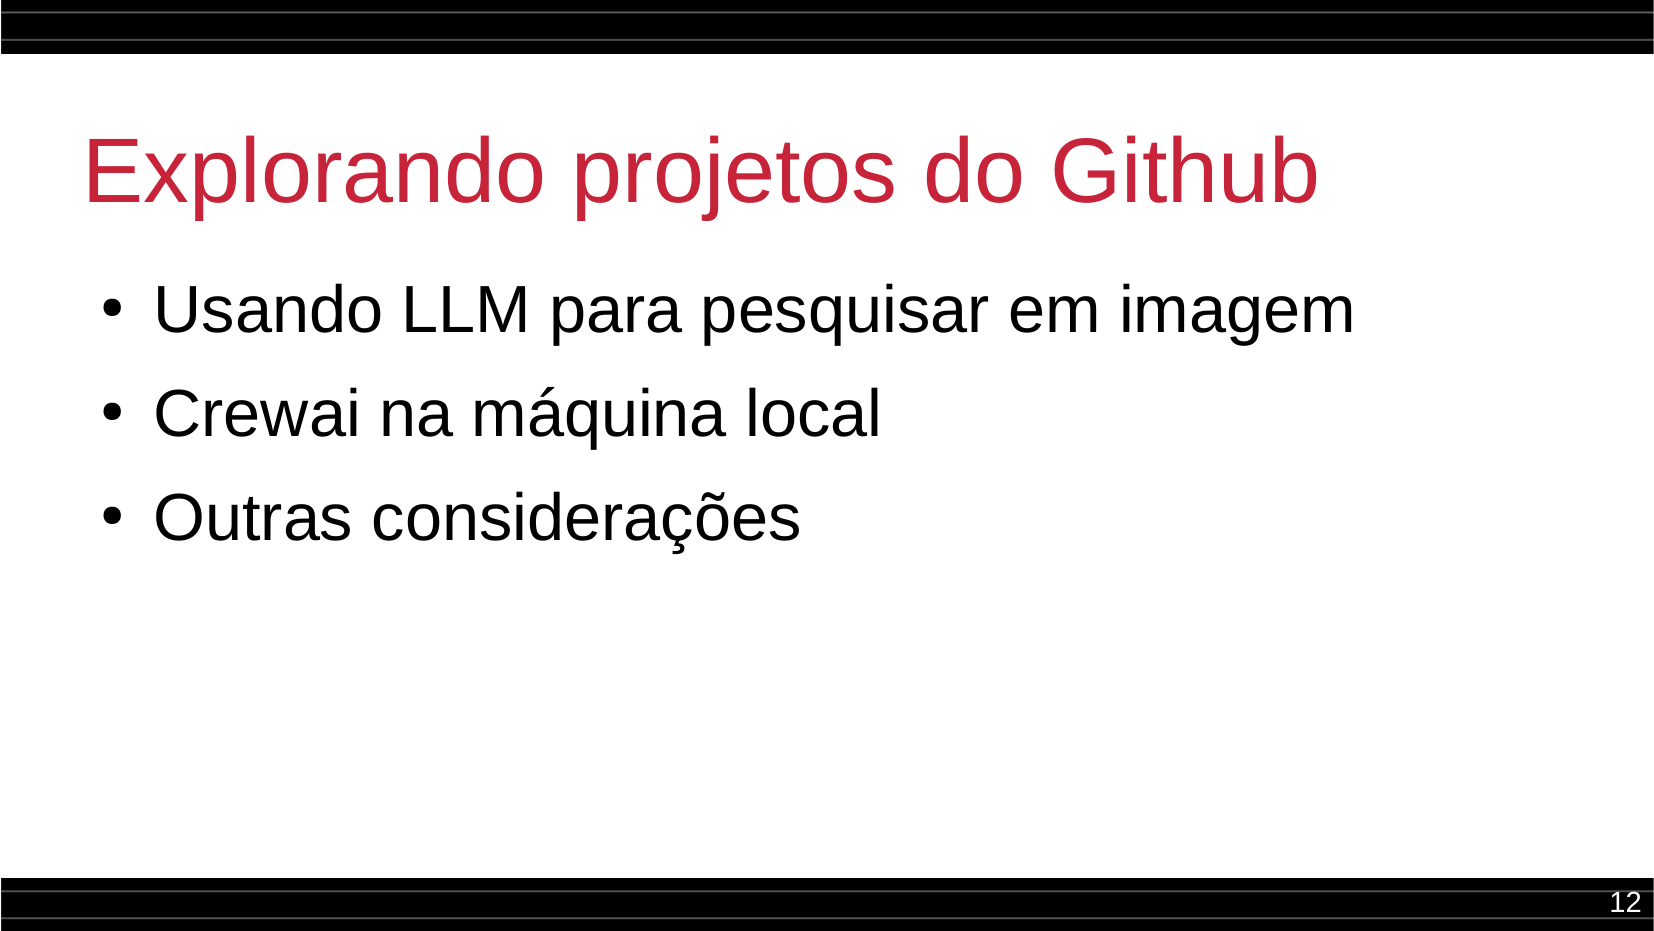

# Explorando projetos do Github
Usando LLM para pesquisar em imagem
Crewai na máquina local
Outras considerações